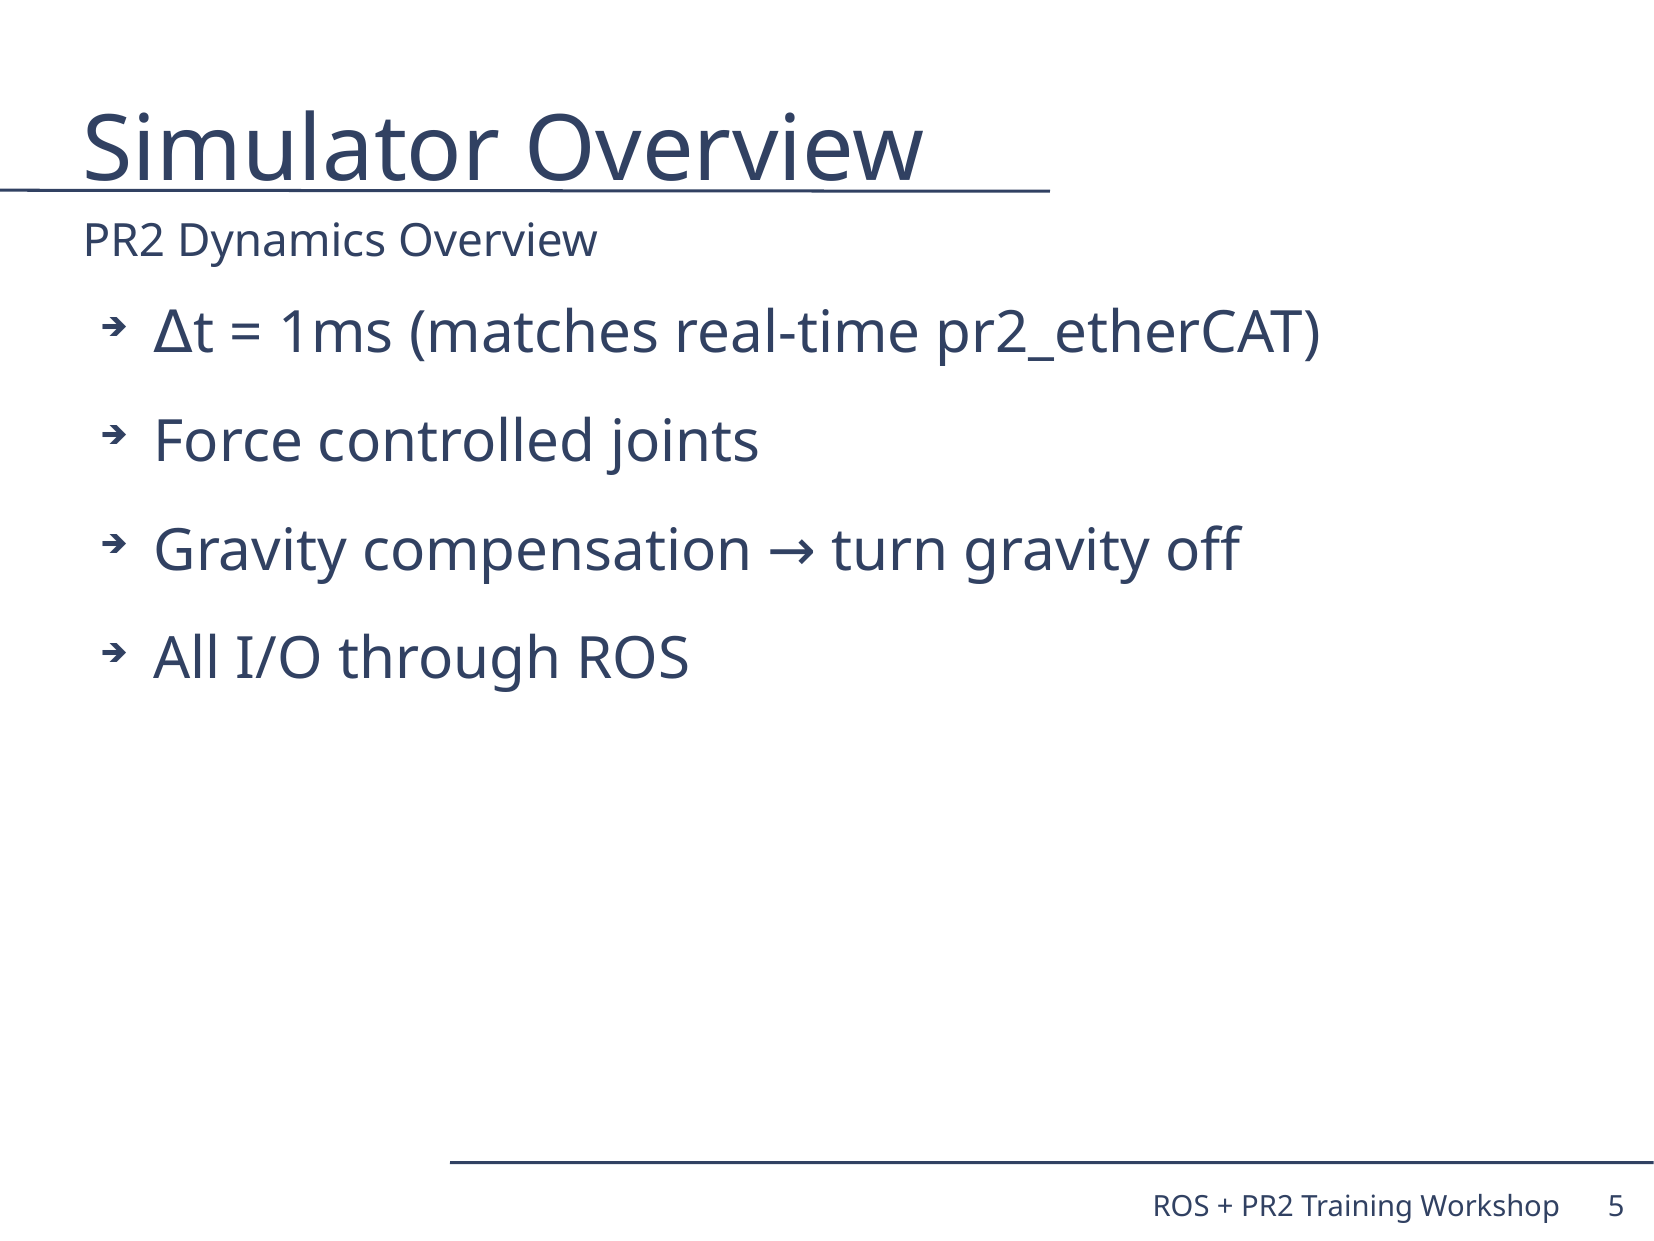

# Simulator Overview PR2 Dynamics Overview
Δt = 1ms (matches real-time pr2_etherCAT)
Force controlled joints
Gravity compensation → turn gravity off
All I/O through ROS